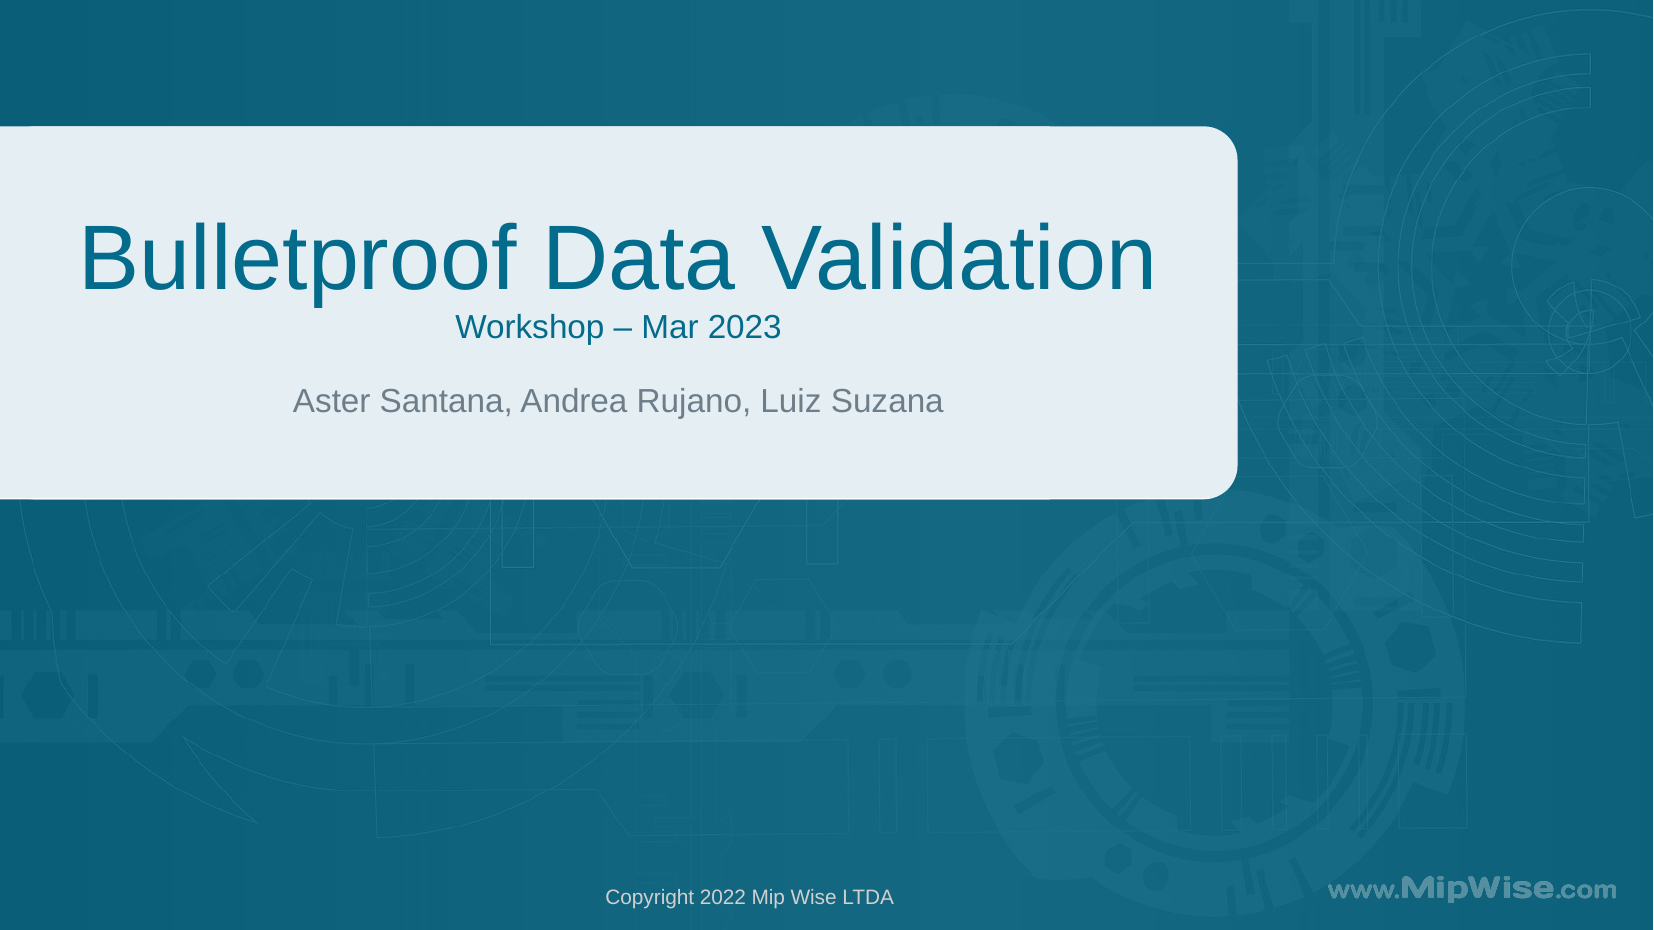

# Bulletproof Data Validation Workshop – Mar 2023 Aster Santana, Andrea Rujano, Luiz Suzana
Copyright 2022 Mip Wise LTDA